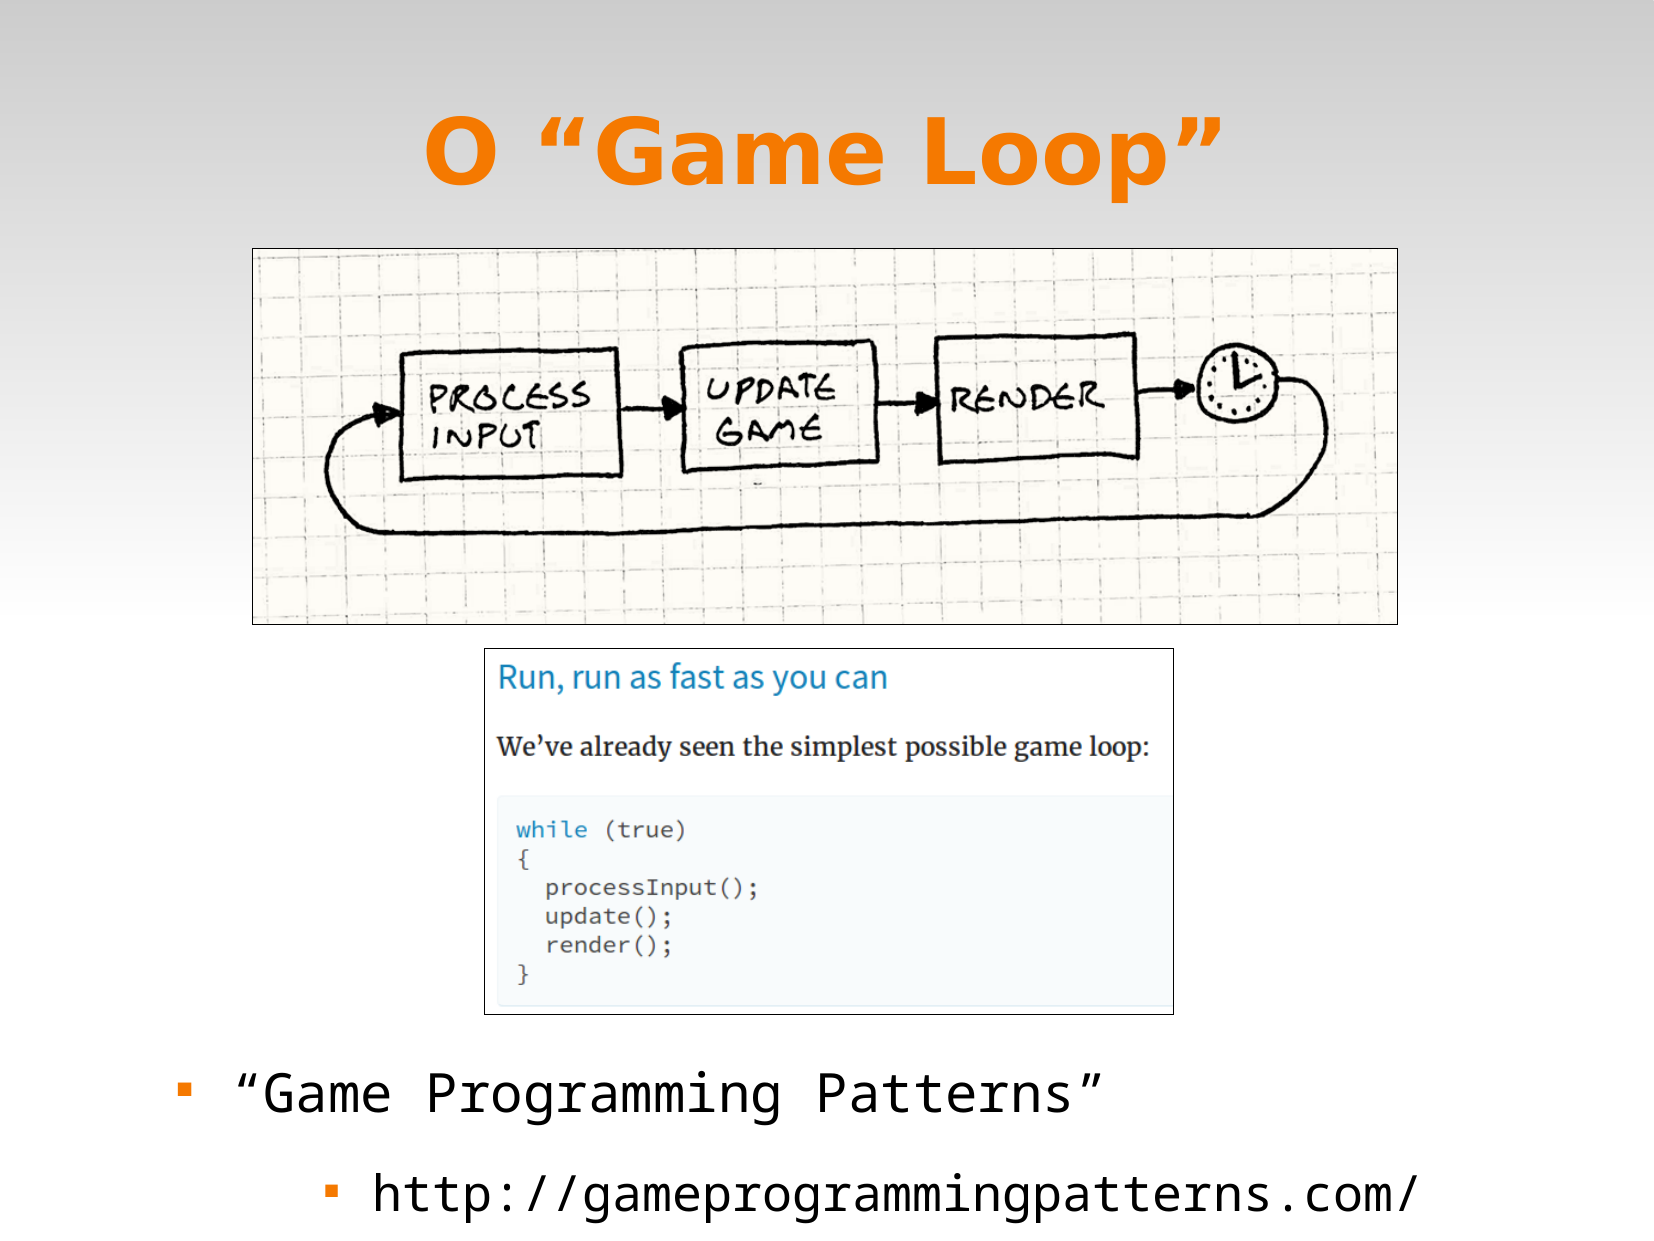

# O “Game Loop”
“Game Programming Patterns”
http://gameprogrammingpatterns.com/